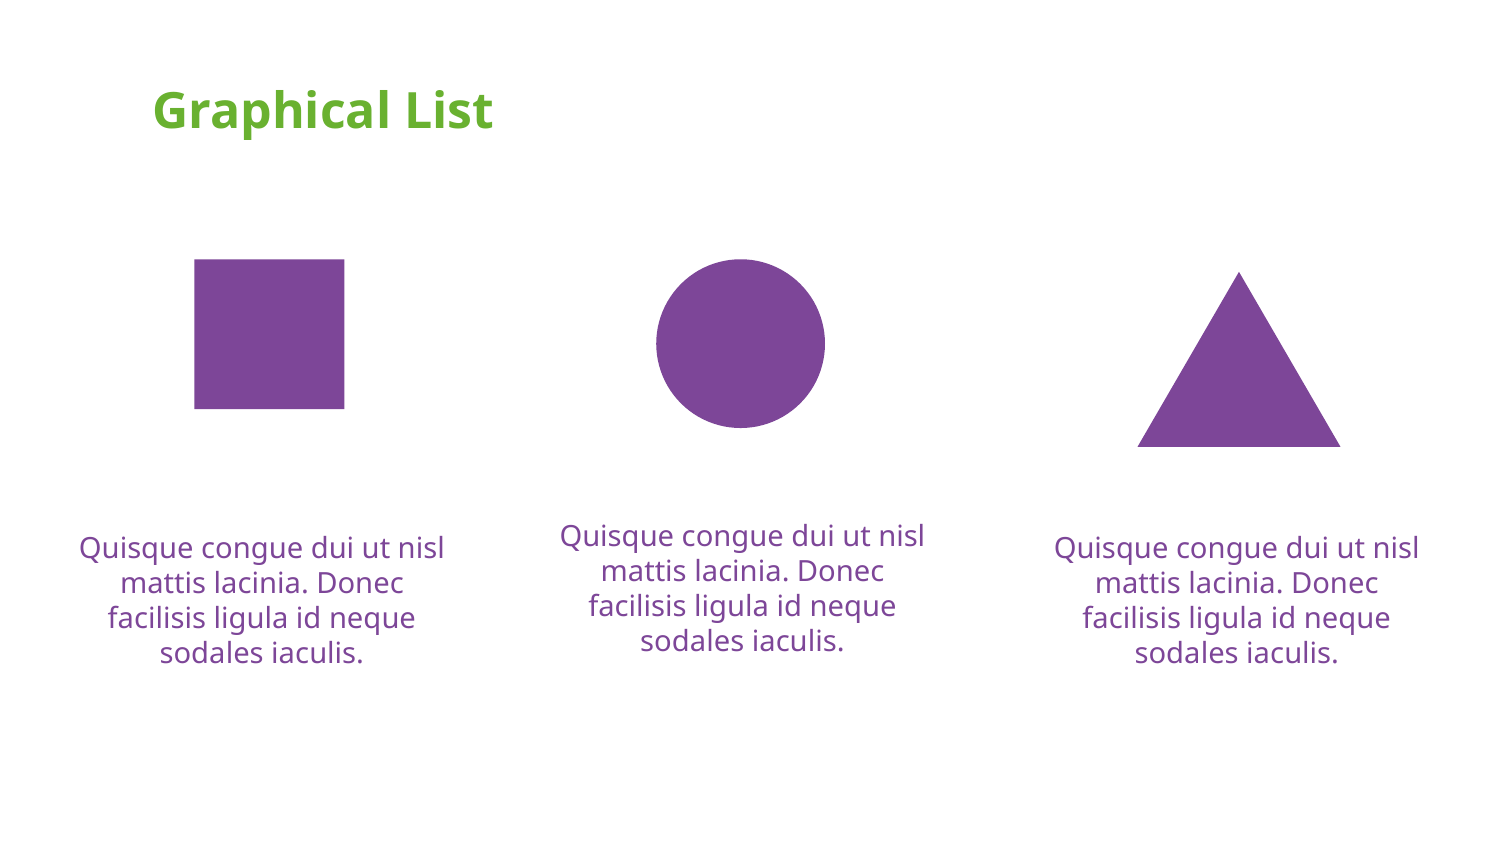

Graphical List
Quisque congue dui ut nisl mattis lacinia. Donec facilisis ligula id neque sodales iaculis.
Quisque congue dui ut nisl mattis lacinia. Donec facilisis ligula id neque sodales iaculis.
Quisque congue dui ut nisl mattis lacinia. Donec facilisis ligula id neque sodales iaculis.